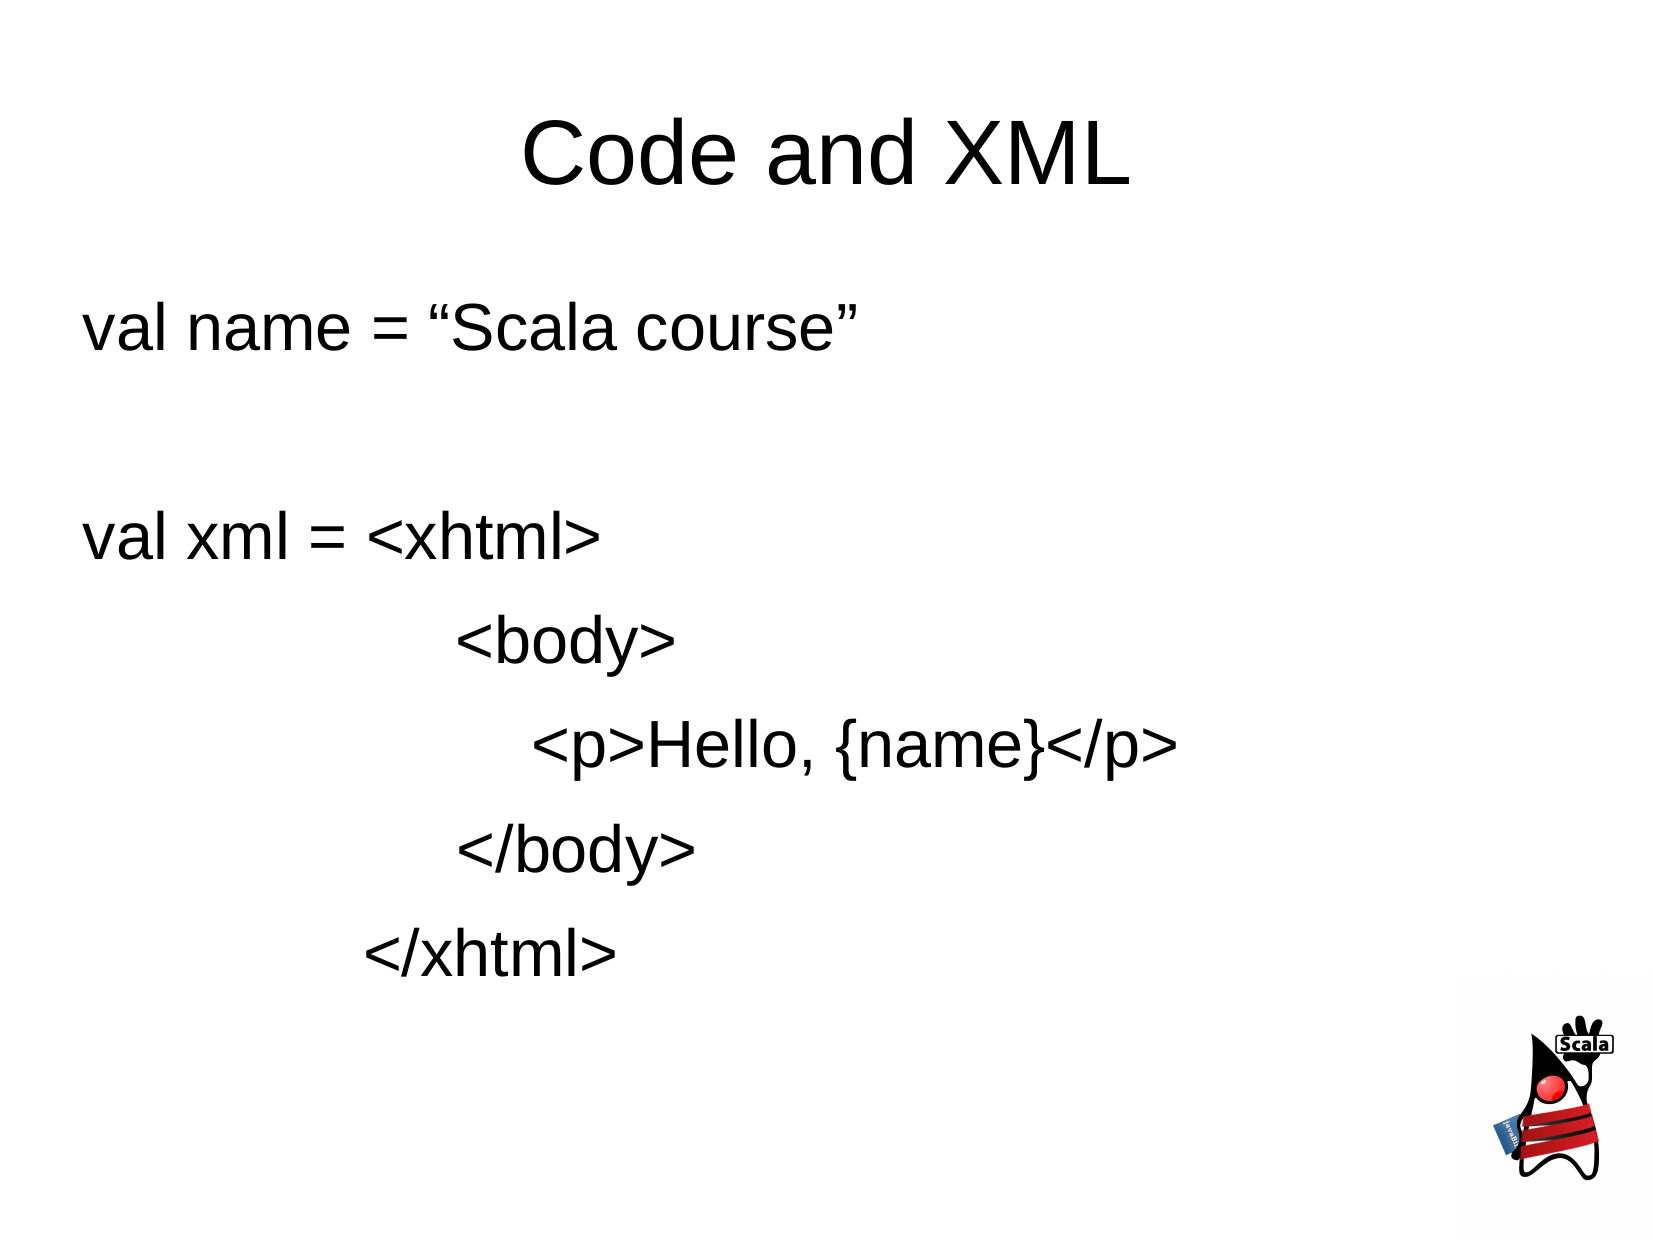

# Code and XML
val name = “Scala course”
val xml = <xhtml>
			 <body>
					 <p>Hello, {name}</p>
				 </body>
			 </xhtml>